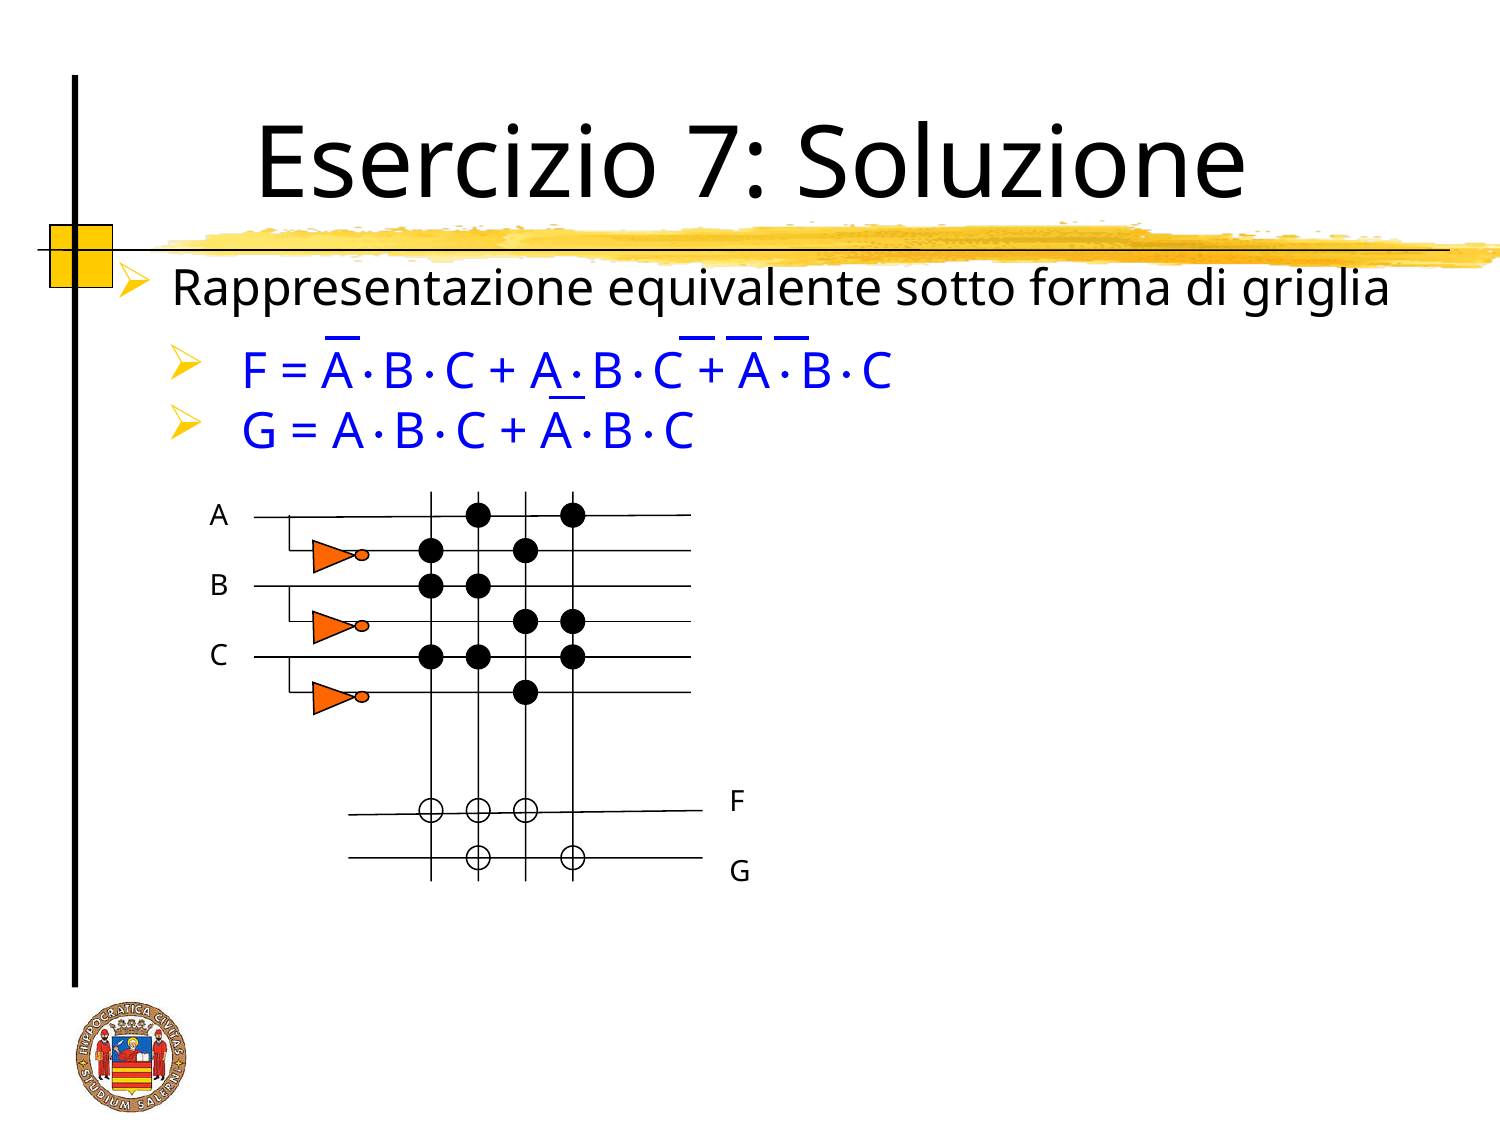

# Esercizio 7: Soluzione
Rappresentazione equivalente sotto forma di griglia
F = ABC + ABC + ABC
G = ABC + ABC
A
B
C
F
G